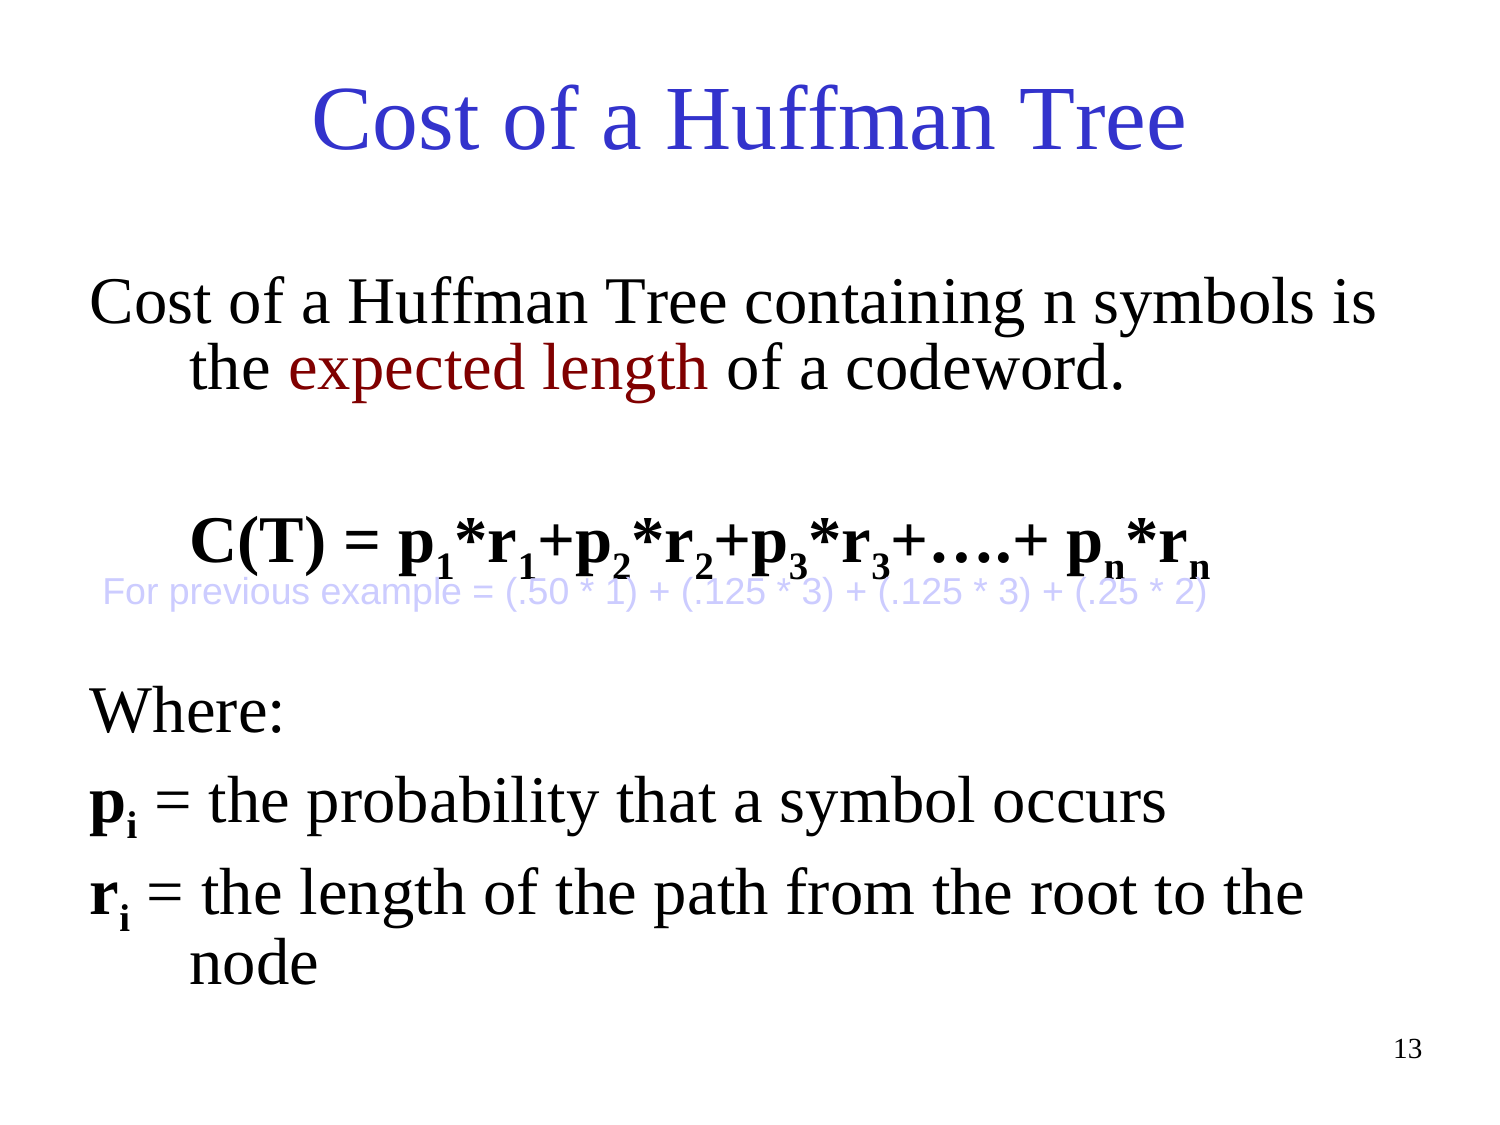

# Cost of a Huffman Tree
Cost of a Huffman Tree containing n symbols is the expected length of a codeword.
	C(T) = p1*r1+p2*r2+p3*r3+….+ pn*rn
Where:
pi = the probability that a symbol occurs
ri = the length of the path from the root to the node
For previous example = (.50 * 1) + (.125 * 3) + (.125 * 3) + (.25 * 2)
13